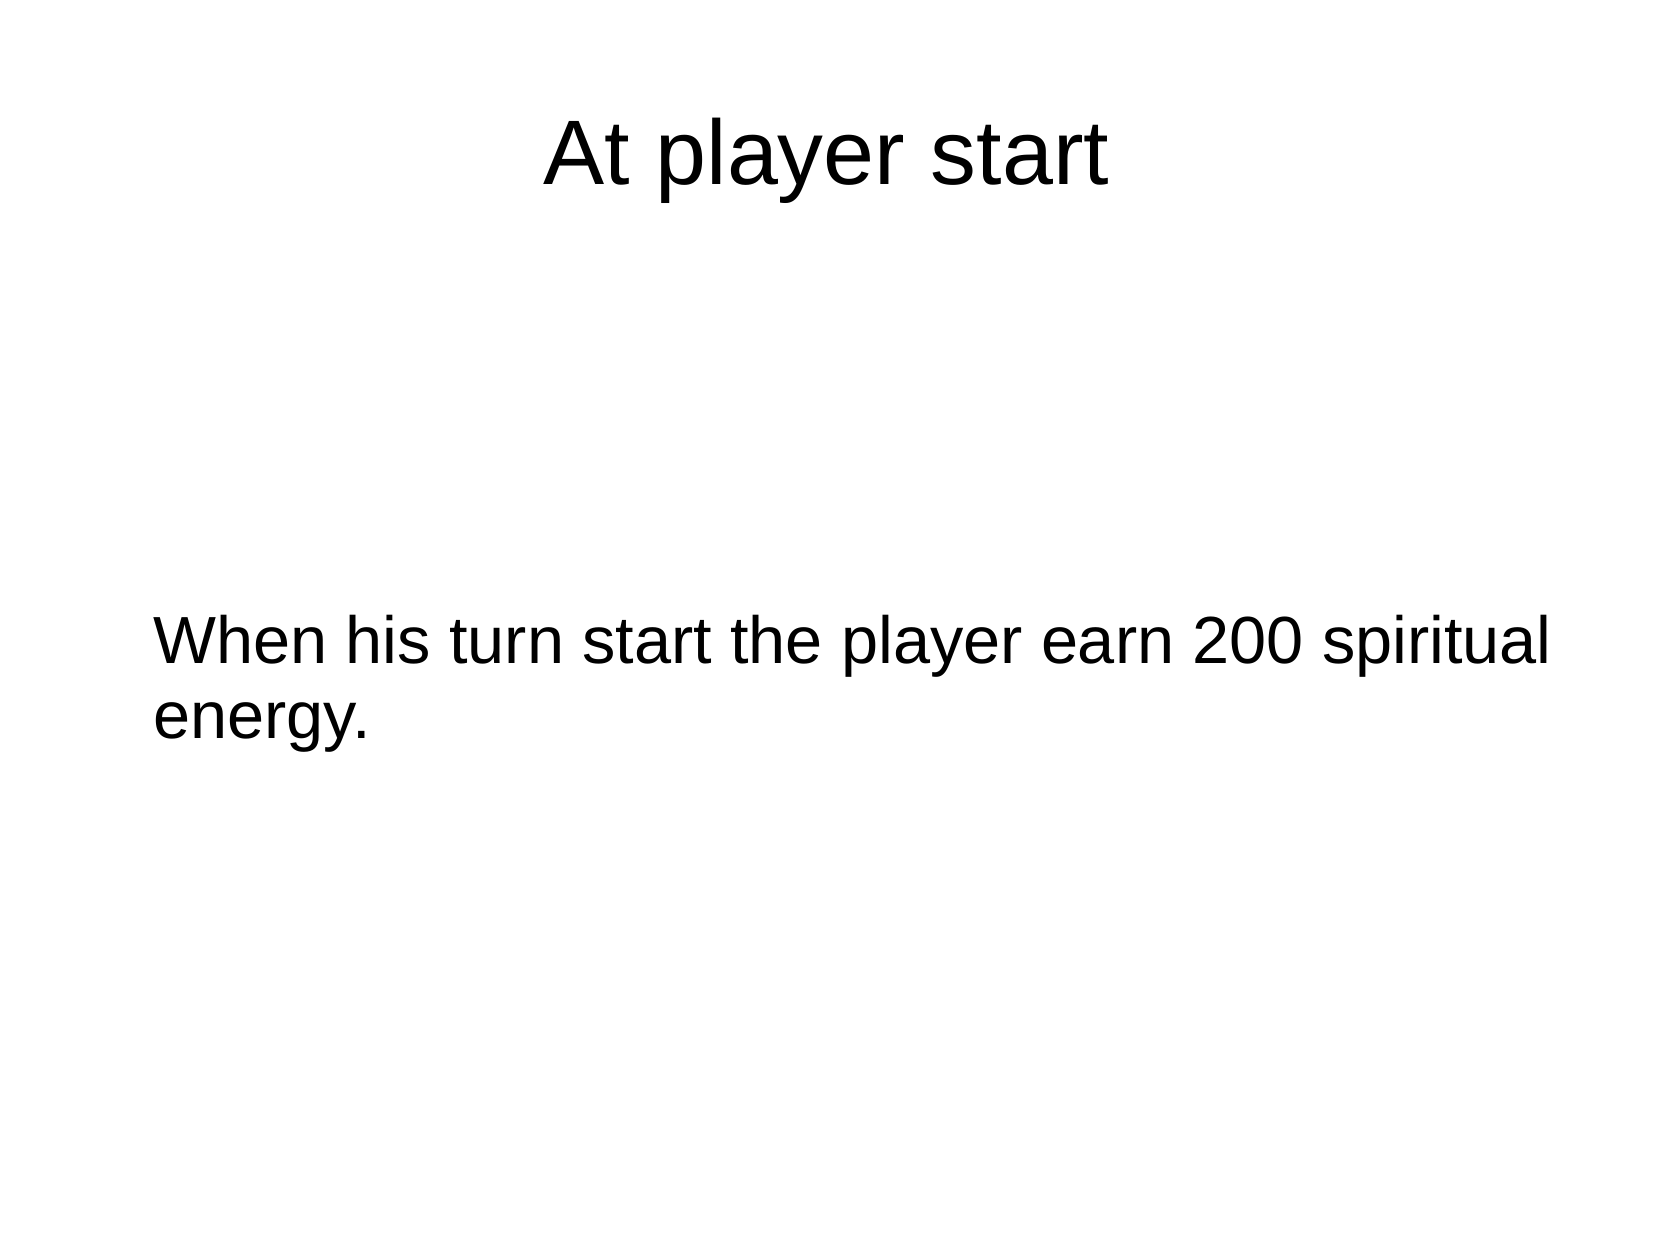

# At player start
When his turn start the player earn 200 spiritual energy.